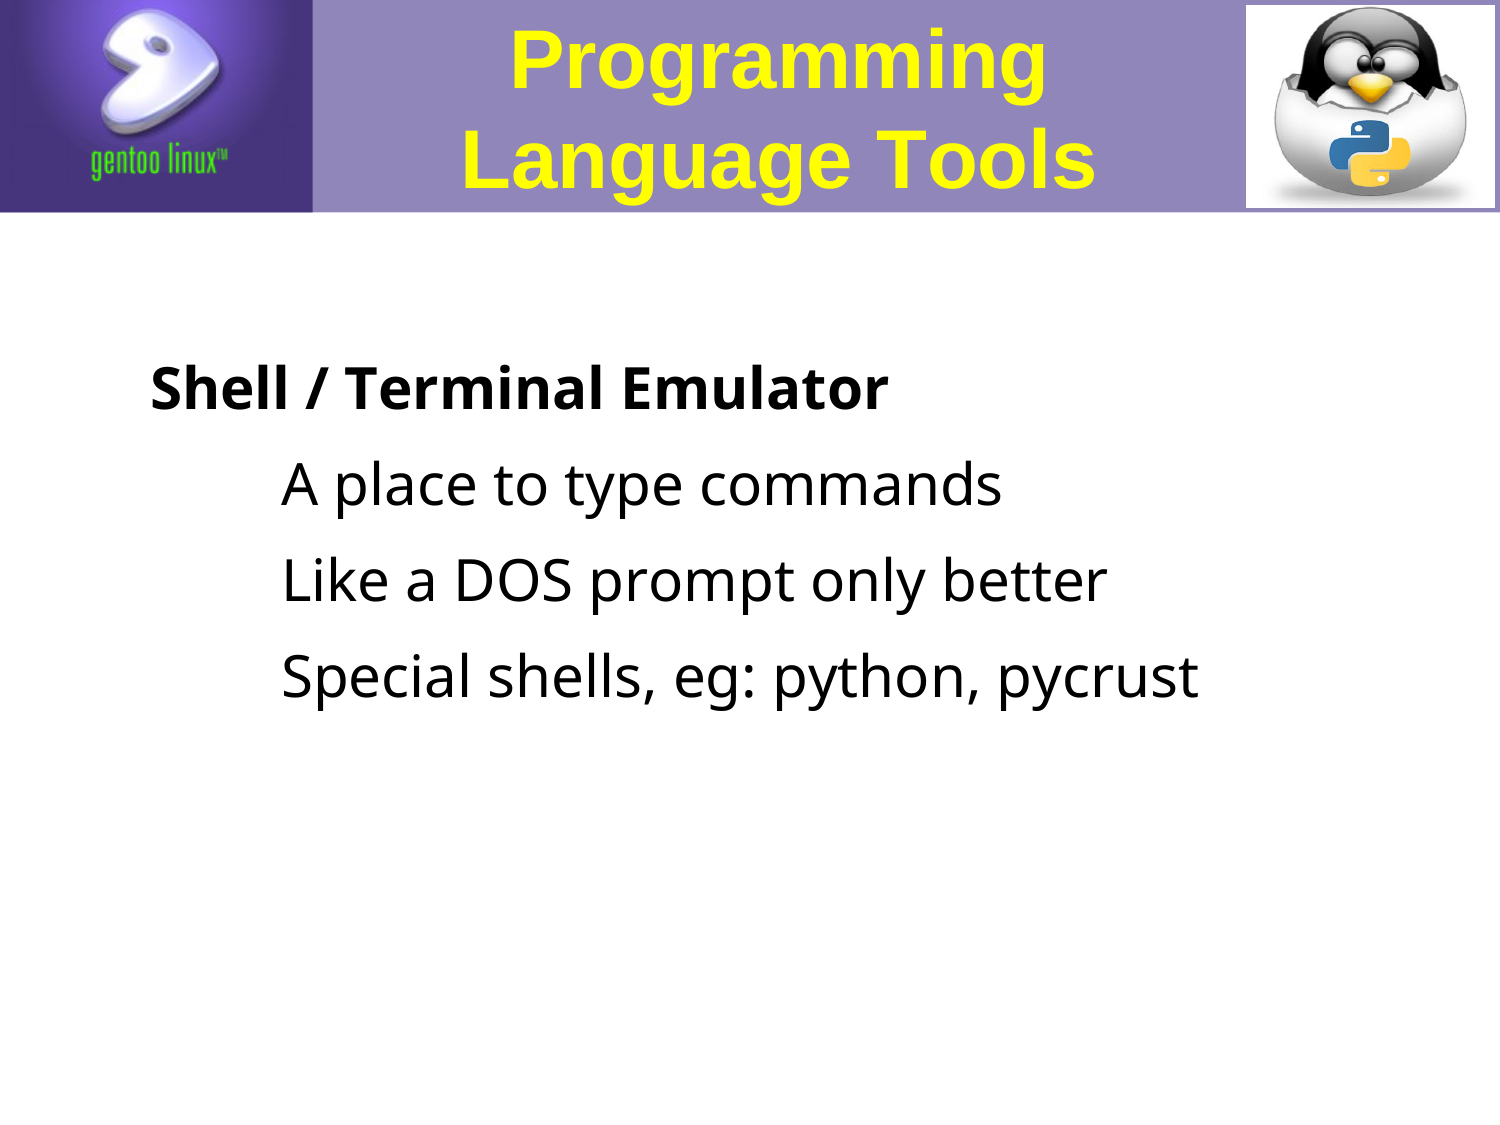

# Programming Language Tools
Shell / Terminal Emulator
A place to type commands
Like a DOS prompt only better
Special shells, eg: python, pycrust